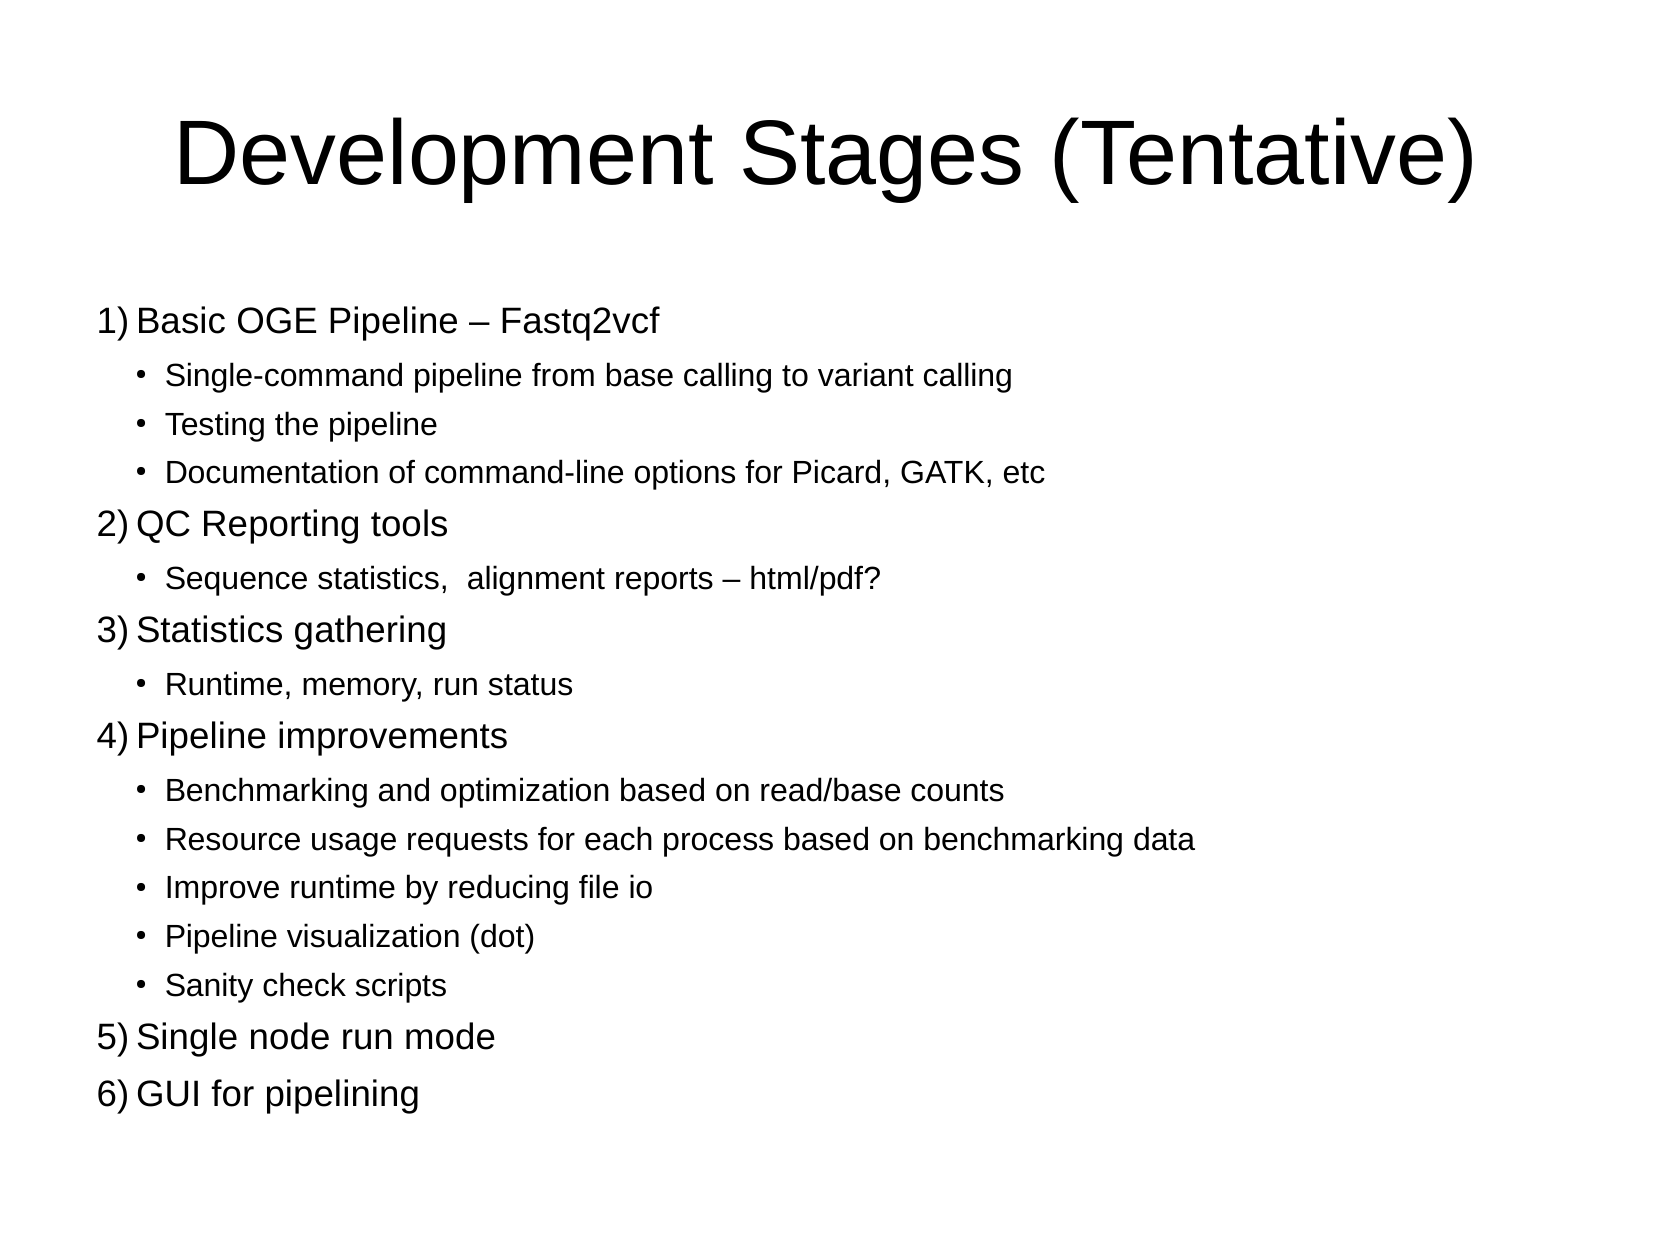

# Development Stages (Tentative)
 Basic OGE Pipeline – Fastq2vcf
Single-command pipeline from base calling to variant calling
Testing the pipeline
Documentation of command-line options for Picard, GATK, etc
 QC Reporting tools
Sequence statistics, alignment reports – html/pdf?
 Statistics gathering
Runtime, memory, run status
 Pipeline improvements
Benchmarking and optimization based on read/base counts
Resource usage requests for each process based on benchmarking data
Improve runtime by reducing file io
Pipeline visualization (dot)
Sanity check scripts
 Single node run mode
 GUI for pipelining